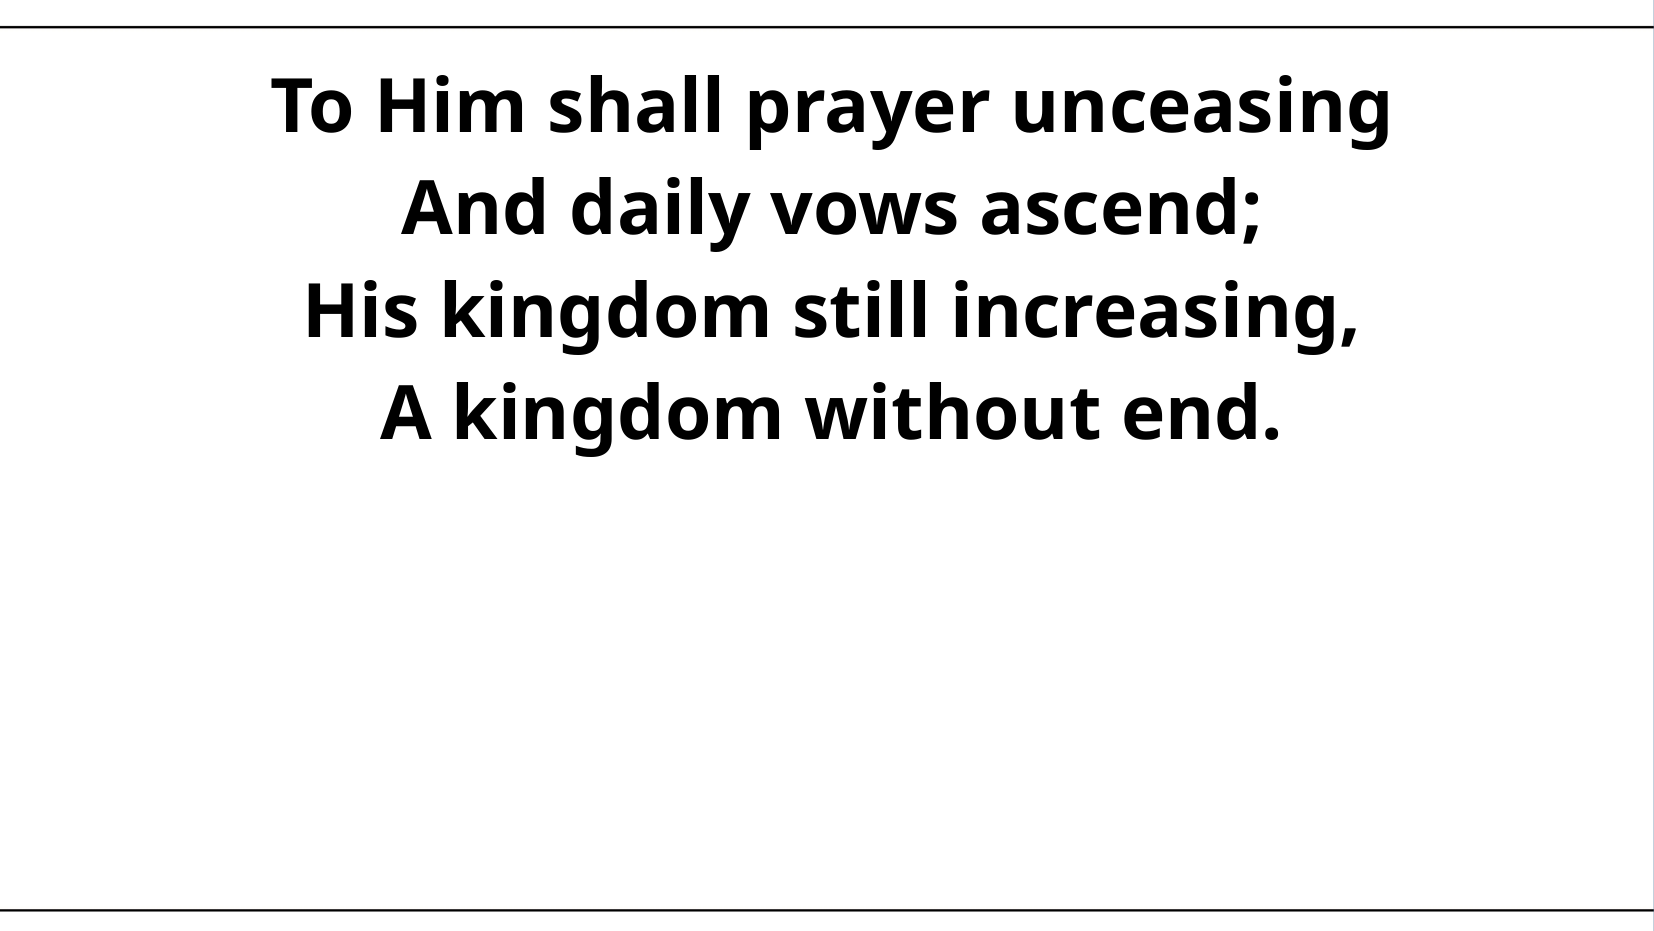

To Him shall prayer unceasing
And daily vows ascend;
His kingdom still increasing,
A kingdom without end.